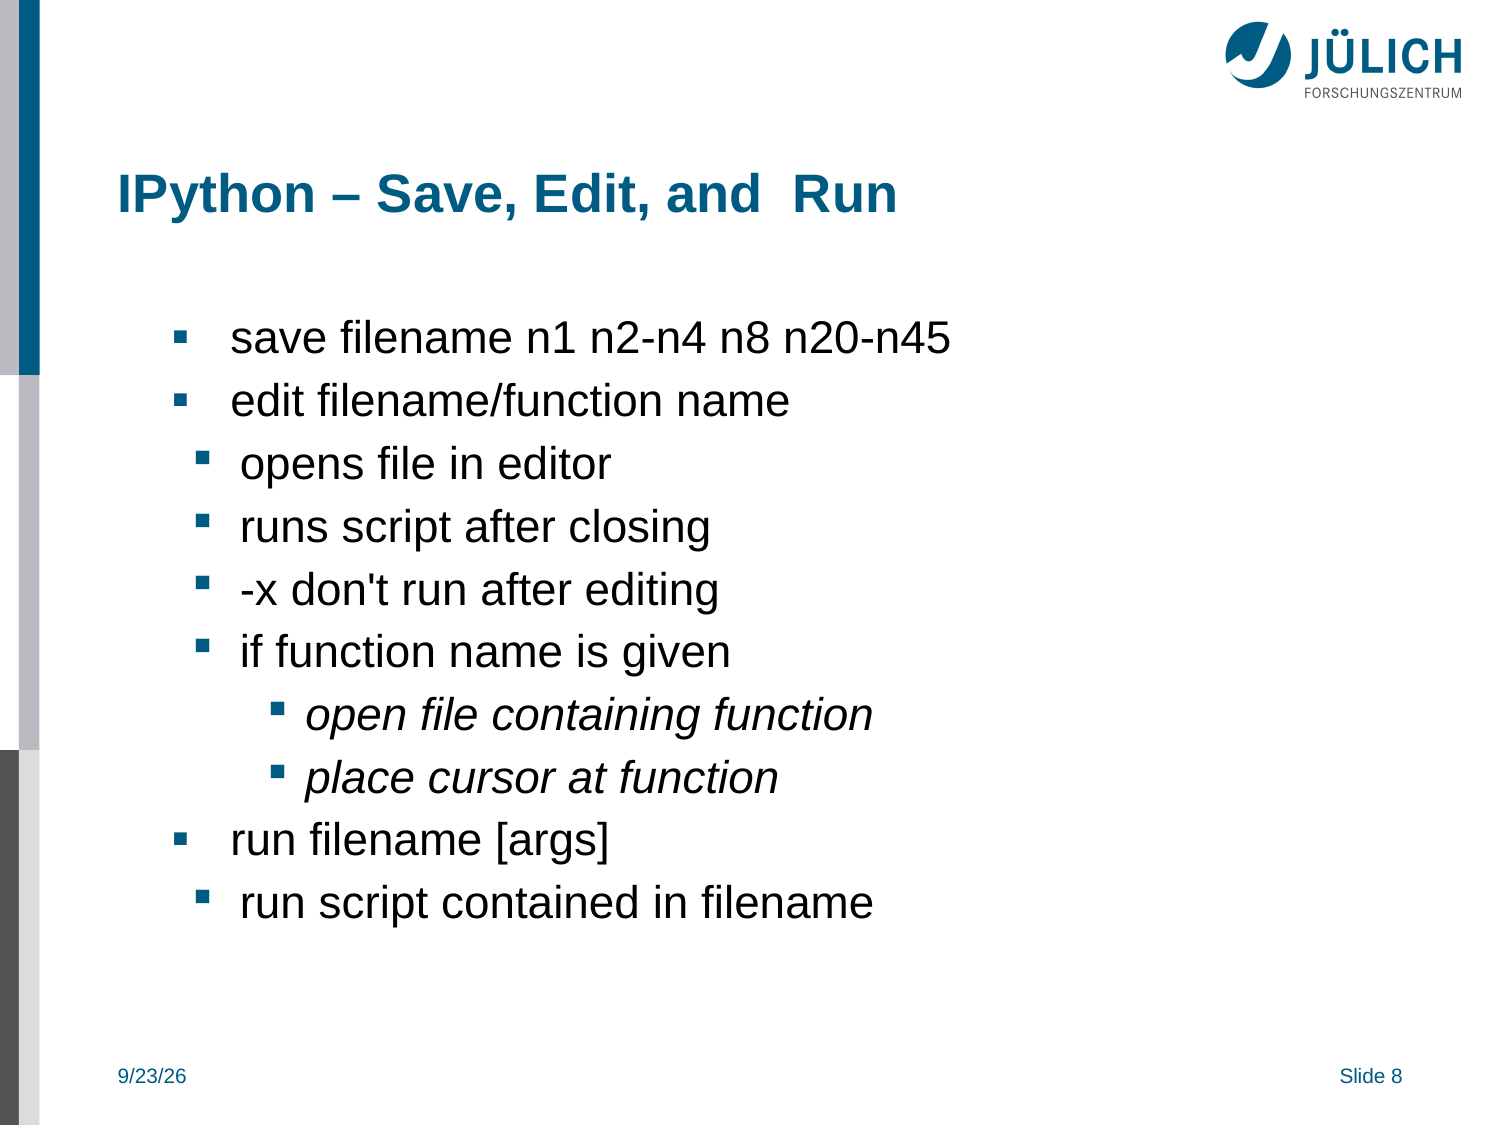

# IPython – Save, Edit, and Run
save filename n1 n2-n4 n8 n20-n45
edit filename/function name
opens file in editor
runs script after closing
-x don't run after editing
if function name is given
open file containing function
place cursor at function
run filename [args]
run script contained in filename